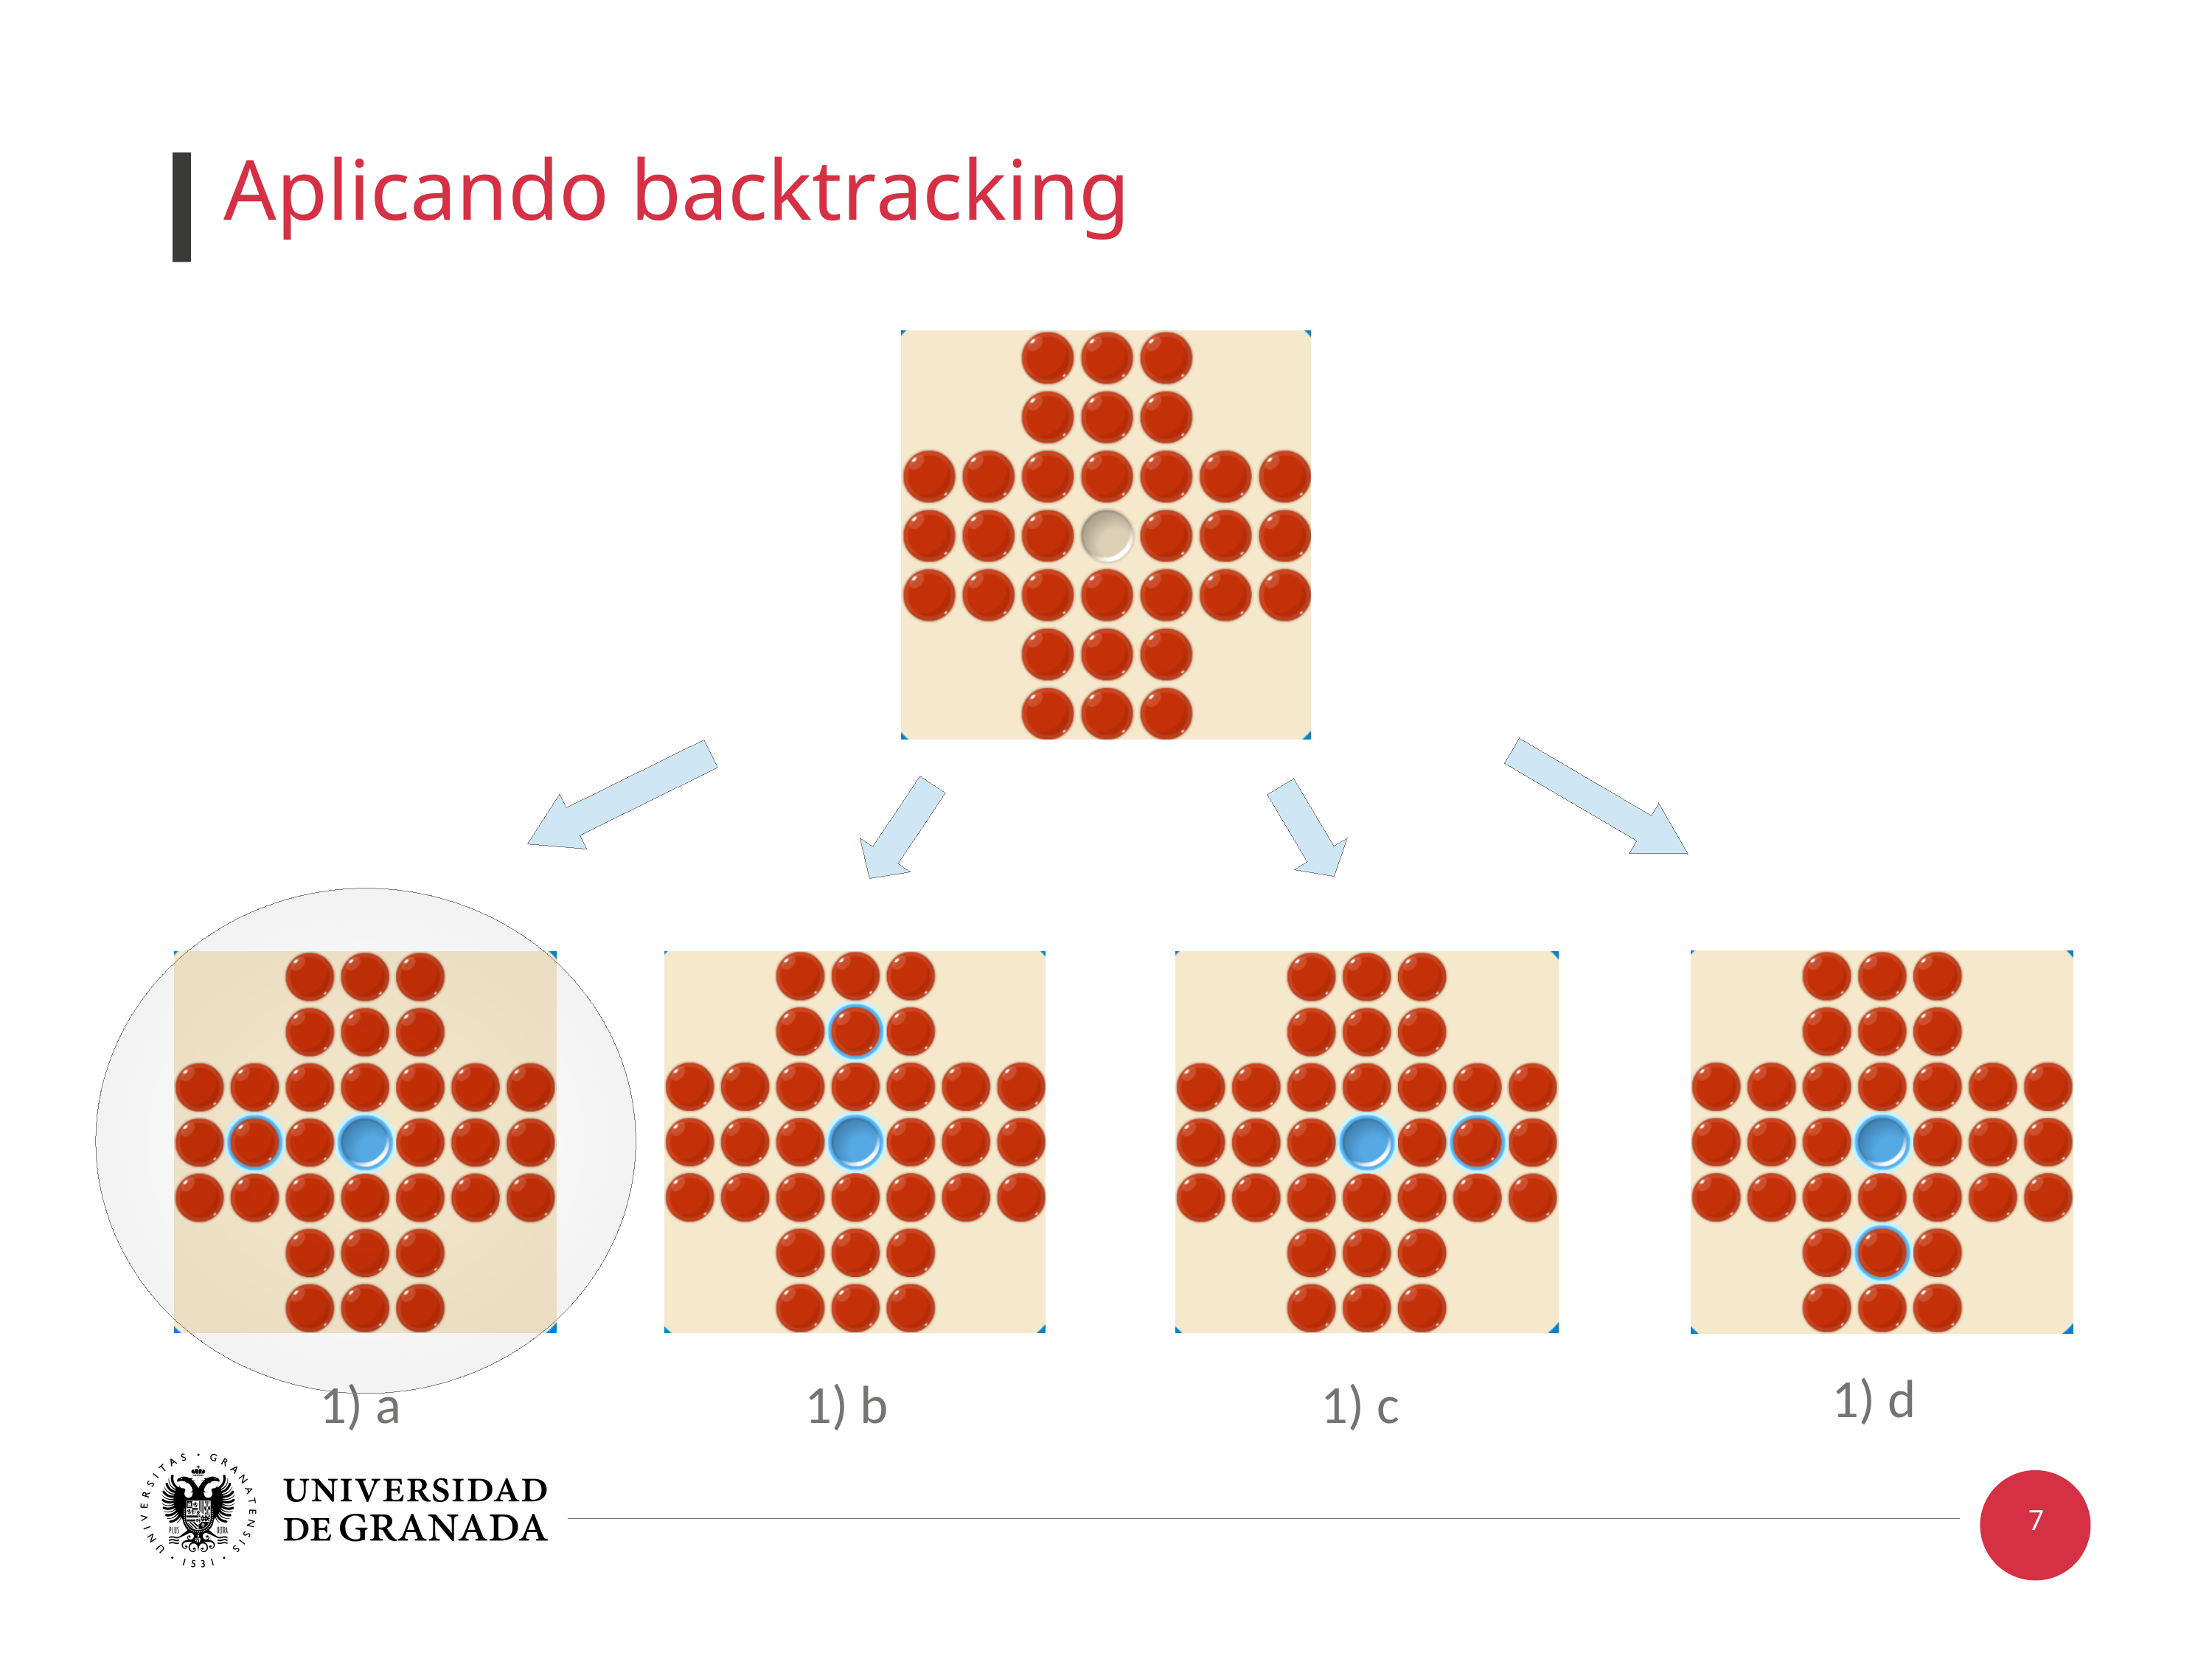

Aplicando backtracking
1) d
1) a
1) b
1) c